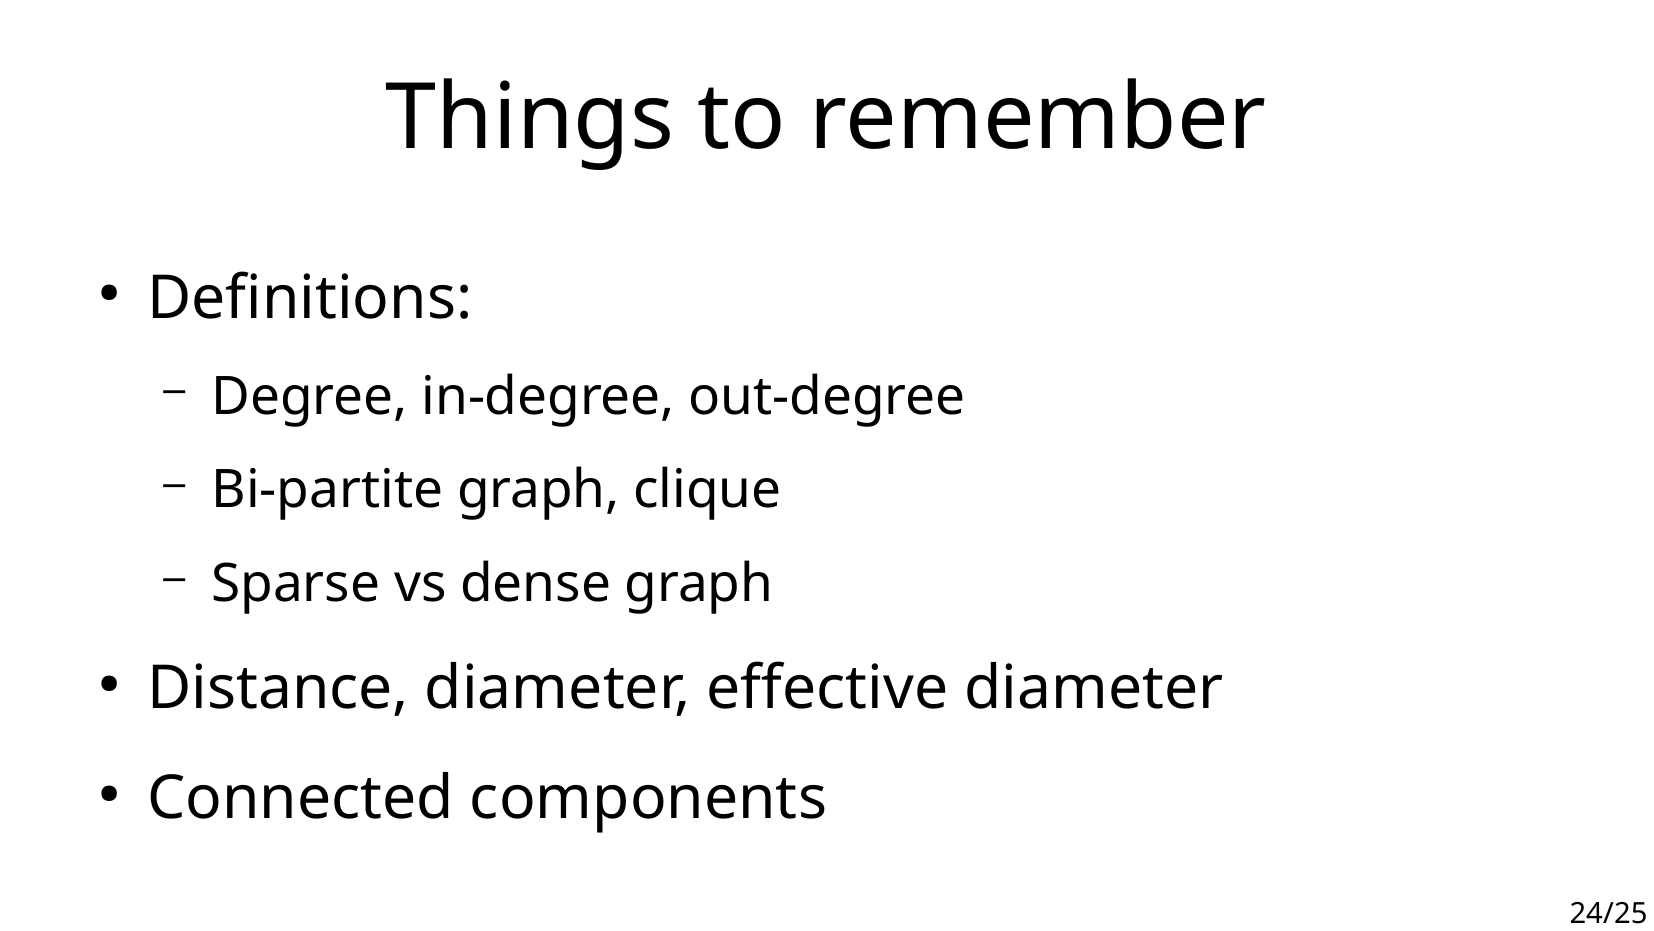

# Things to remember
Definitions:
Degree, in-degree, out-degree
Bi-partite graph, clique
Sparse vs dense graph
Distance, diameter, effective diameter
Connected components
24